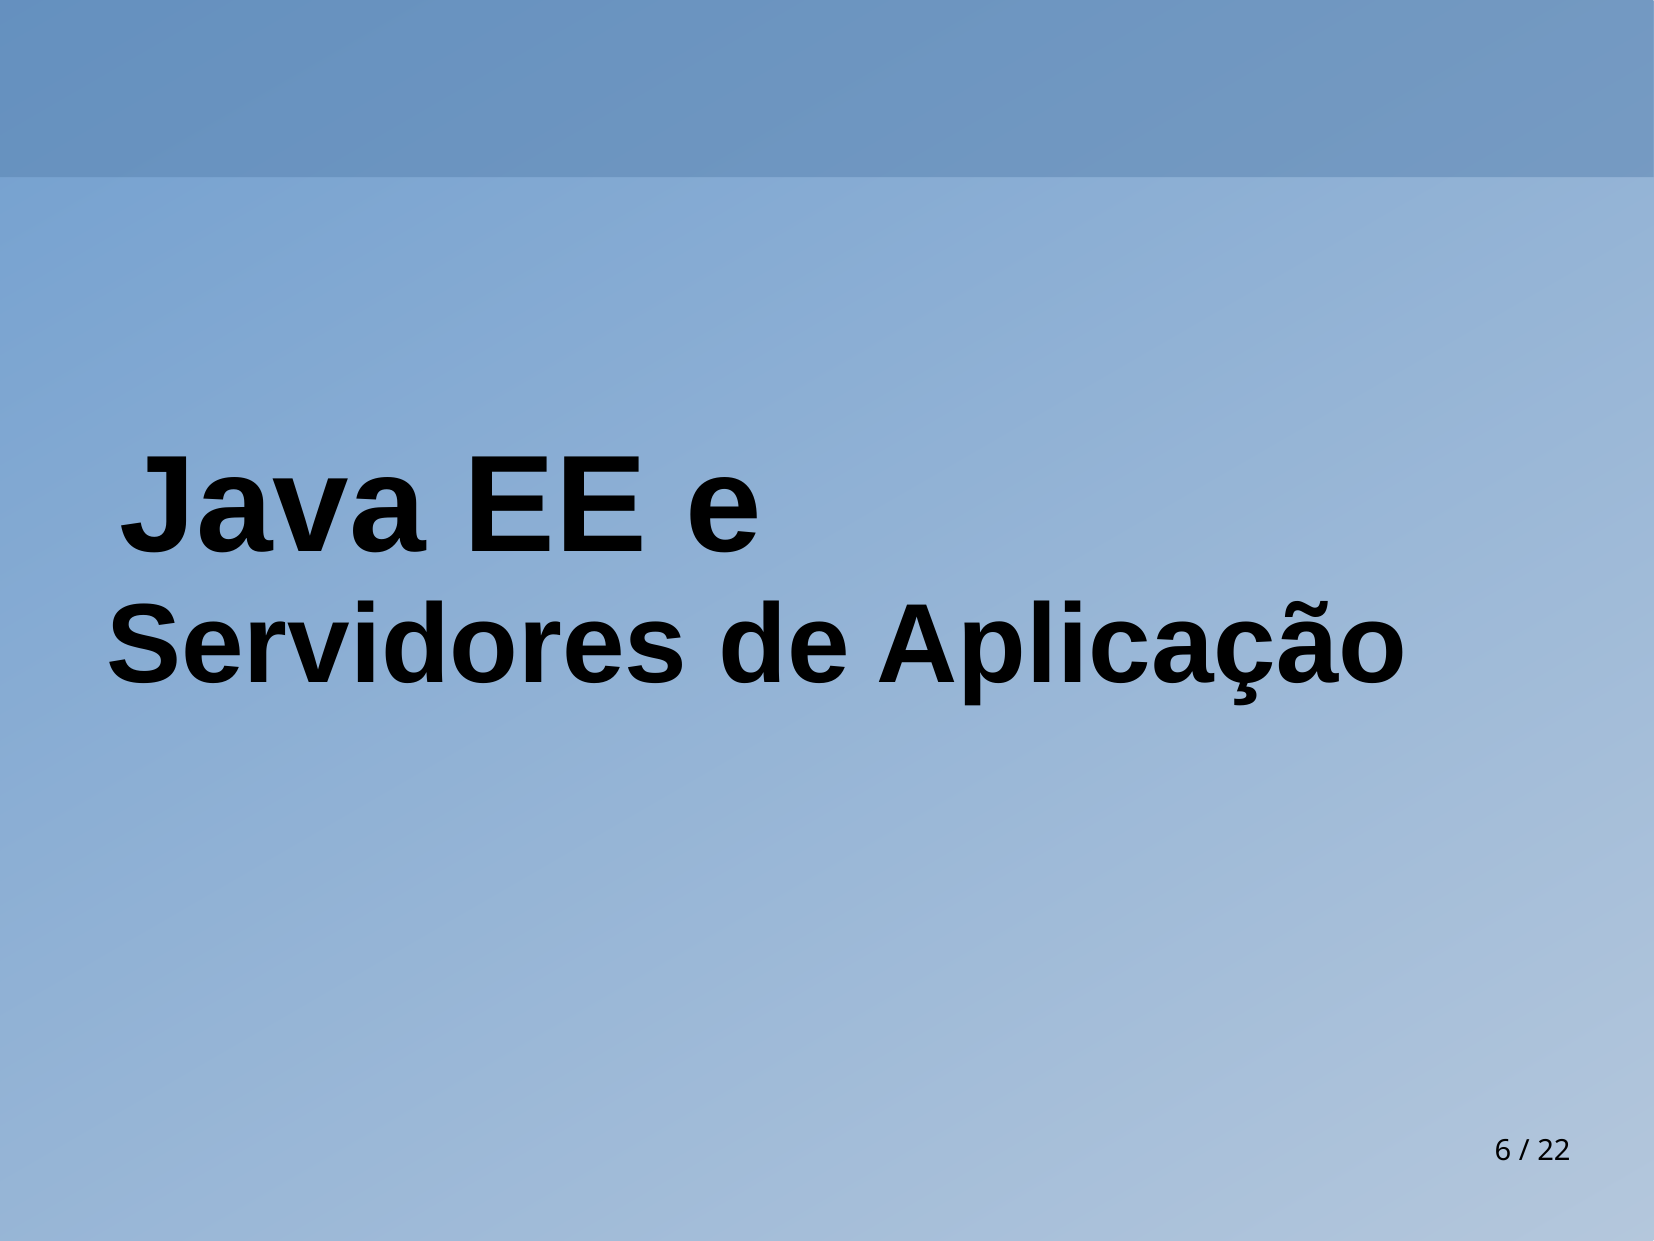

# Java EE e Servidores de Aplicação
6